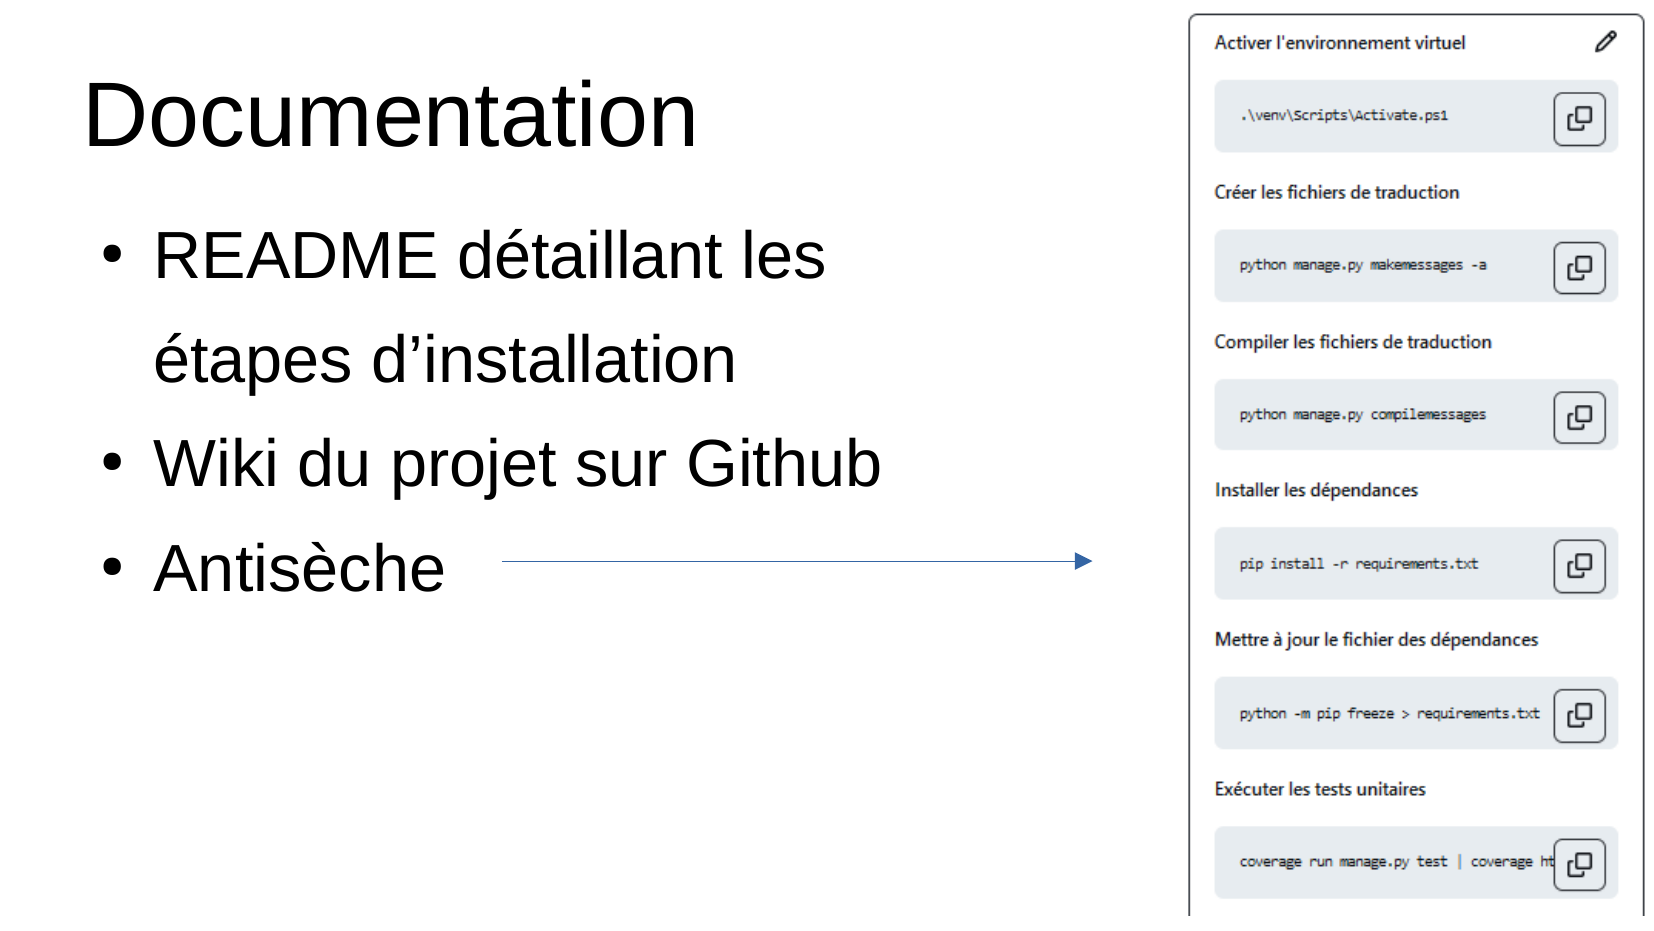

# Documentation
README détaillant les
étapes d’installation
Wiki du projet sur Github
Antisèche